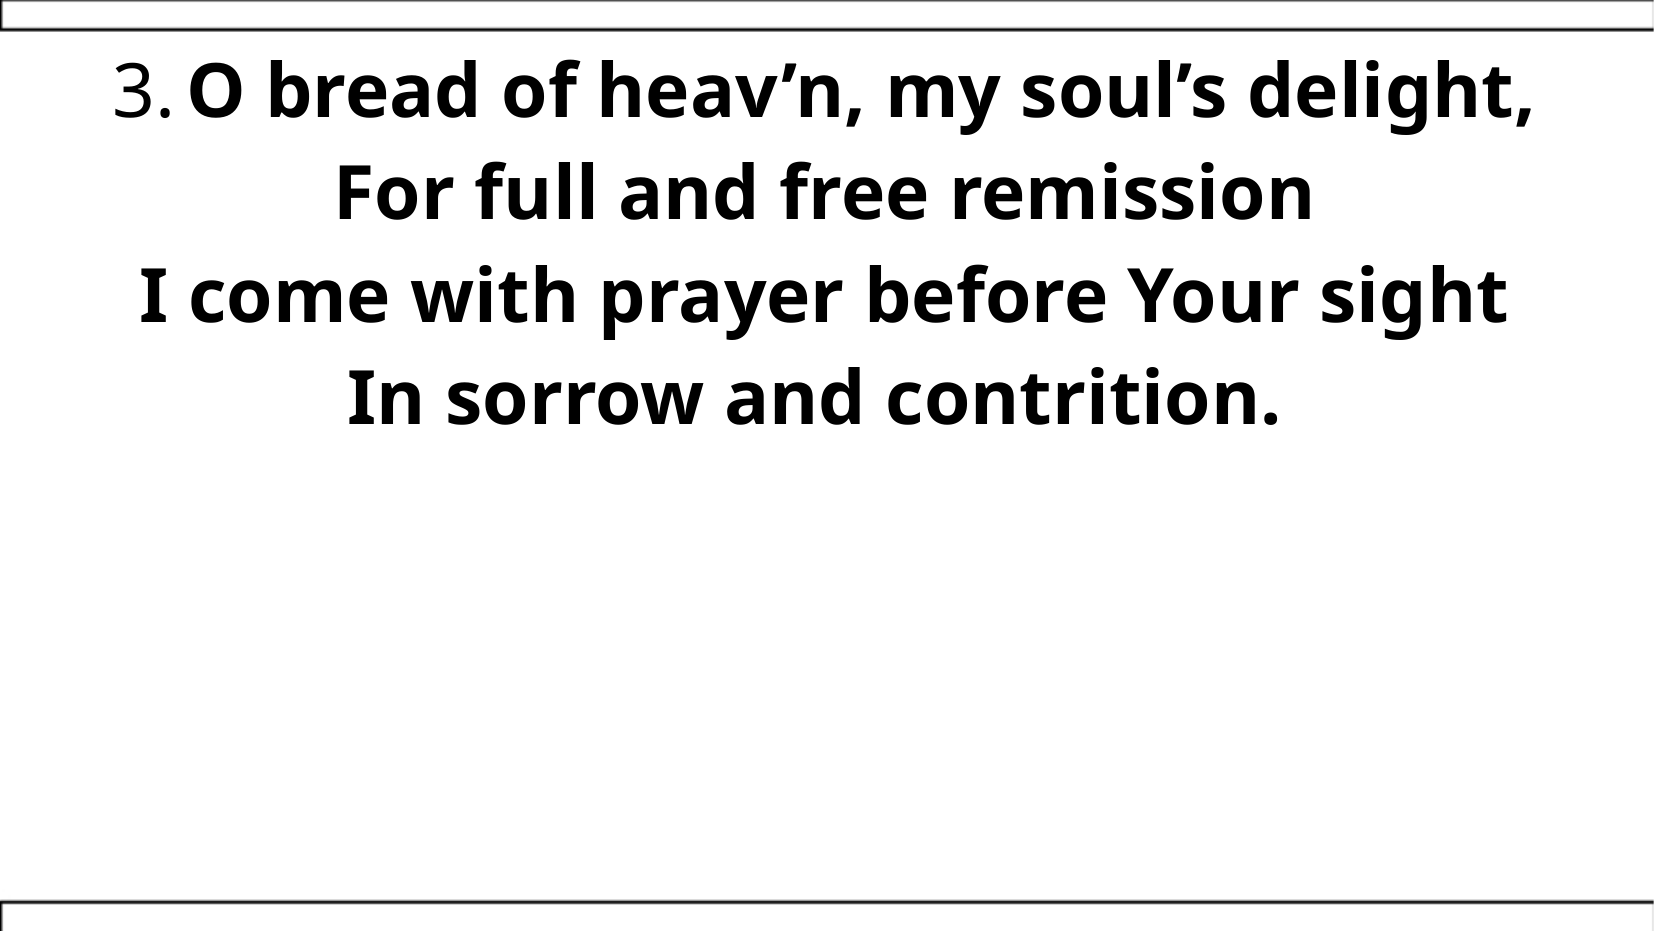

3.	O bread of heav’n, my soul’s delight,
For full and free remission
I come with prayer before Your sight
In sorrow and contrition.